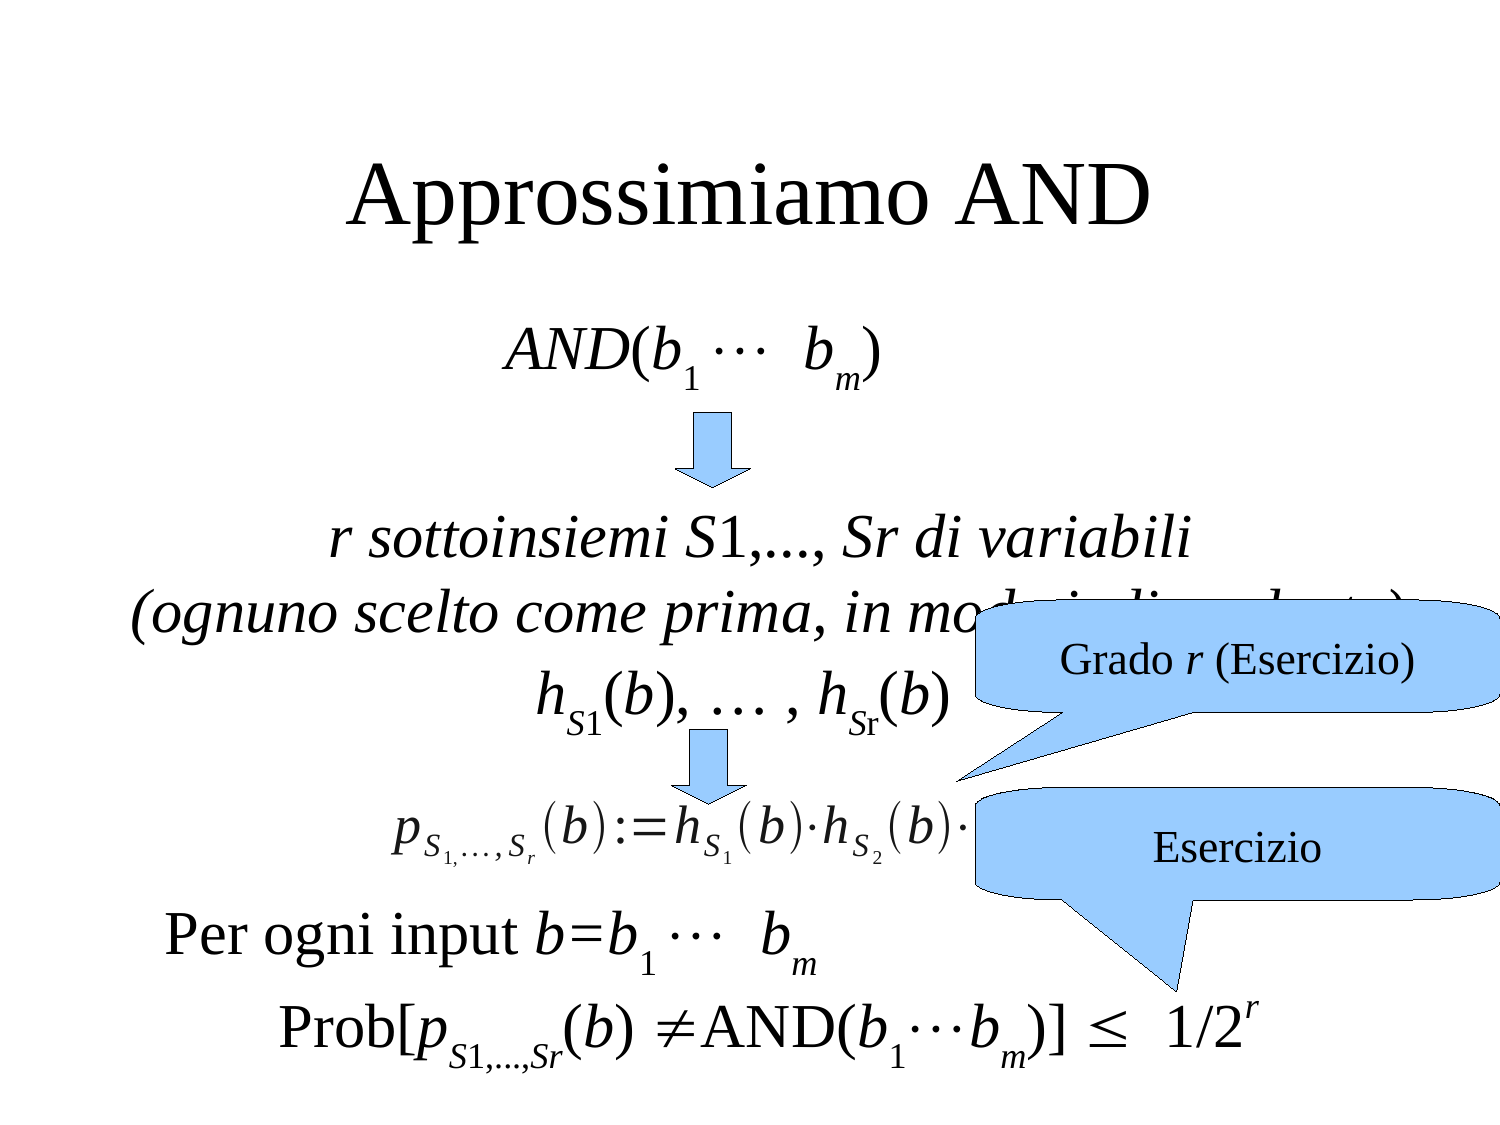

# Approssimiamo AND
AND(b1 ⋯ bm)
r sottoinsiemi S1,..., Sr di variabili
(ognuno scelto come prima, in modo indipendente)
Grado r (Esercizio)
hS1(b), … , hSr(b)
Esercizio
Per ogni input b=b1 ⋯ bm
Prob[pS1,...,Sr(b) ≠AND(b1⋯bm)] ≤ 1/2r